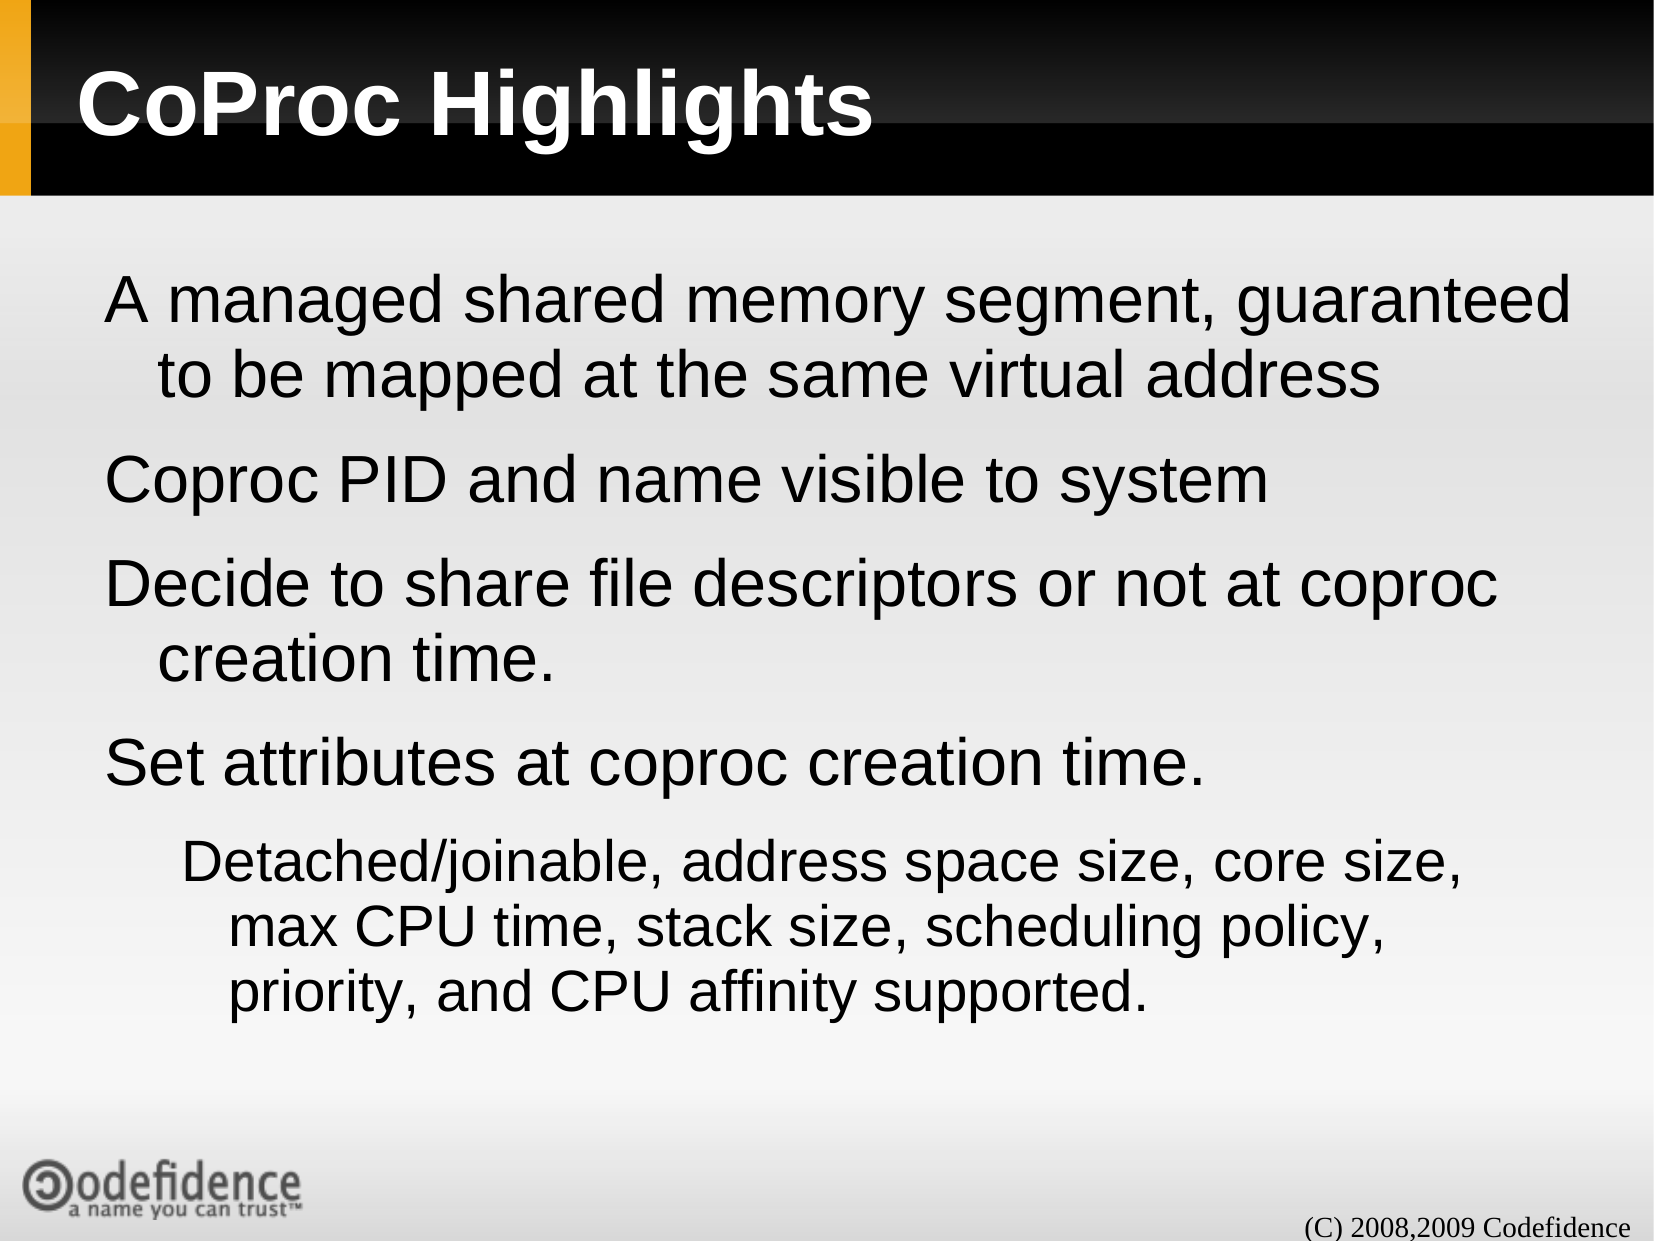

# CoProc Highlights
A managed shared memory segment, guaranteed to be mapped at the same virtual address
Coproc PID and name visible to system
Decide to share file descriptors or not at coproc creation time.
Set attributes at coproc creation time.
Detached/joinable, address space size, core size, max CPU time, stack size, scheduling policy, priority, and CPU affinity supported.